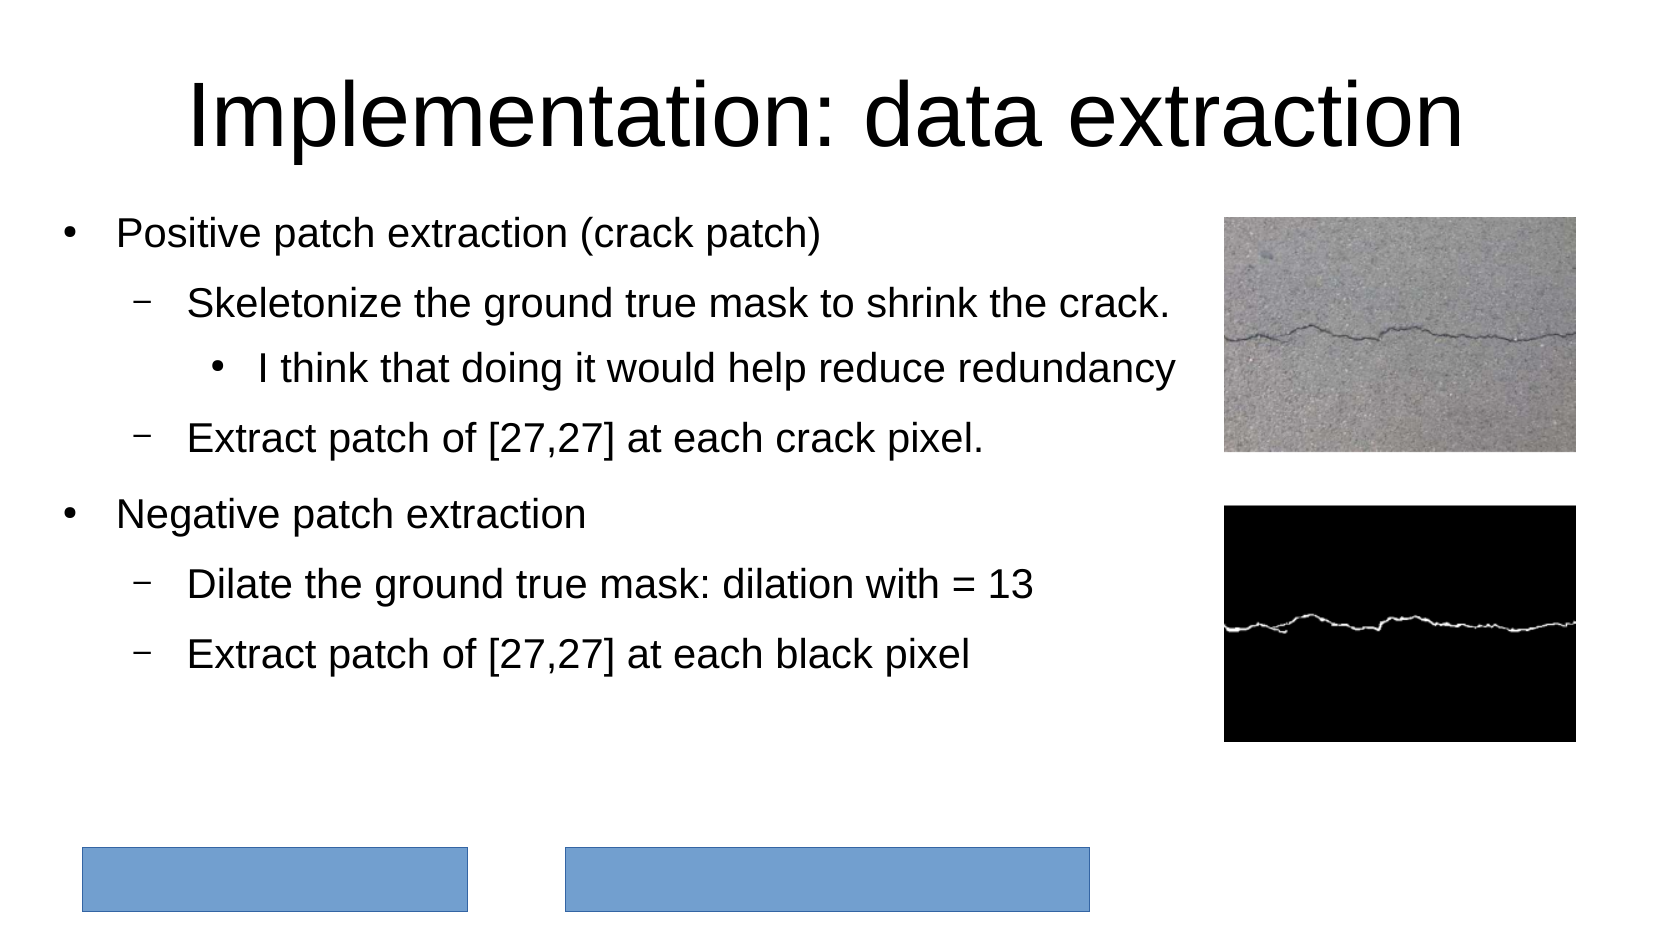

# Implementation: data extraction
Positive patch extraction (crack patch)
Skeletonize the ground true mask to shrink the crack.
I think that doing it would help reduce redundancy
Extract patch of [27,27] at each crack pixel.
Negative patch extraction
Dilate the ground true mask: dilation with = 13
Extract patch of [27,27] at each black pixel